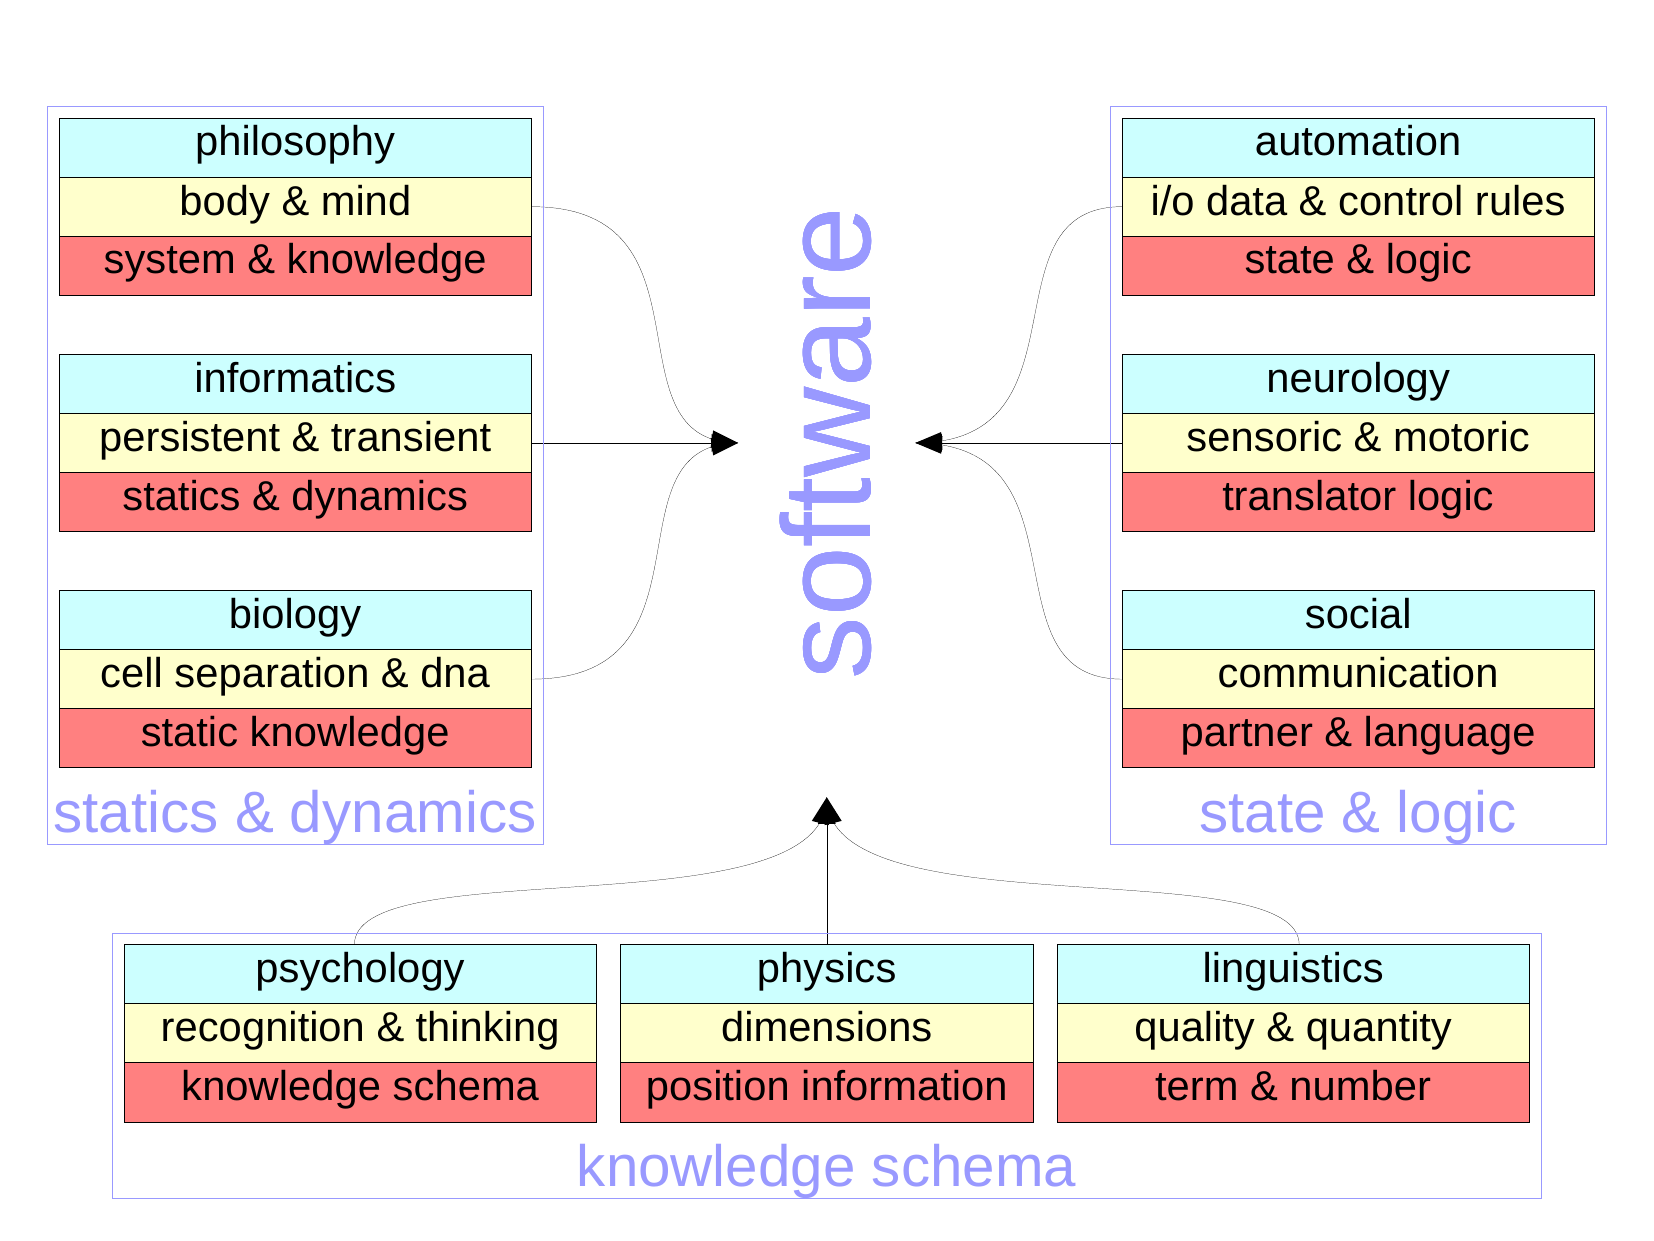

philosophy
body & mind
system & knowledge
informatics
persistent & transient
statics & dynamics
software
biology
cell separation & dna
static knowledge
software
psychology
recognition & thinking
knowledge schema
physics
dimensions
position information
linguistics
quality & quantity
term & number
automation
i/o data & control rules
state & logic
software
neurology
sensoric & motoric
translator logic
social
communication
partner & language
statics & dynamics
state & logic
software
knowledge schema